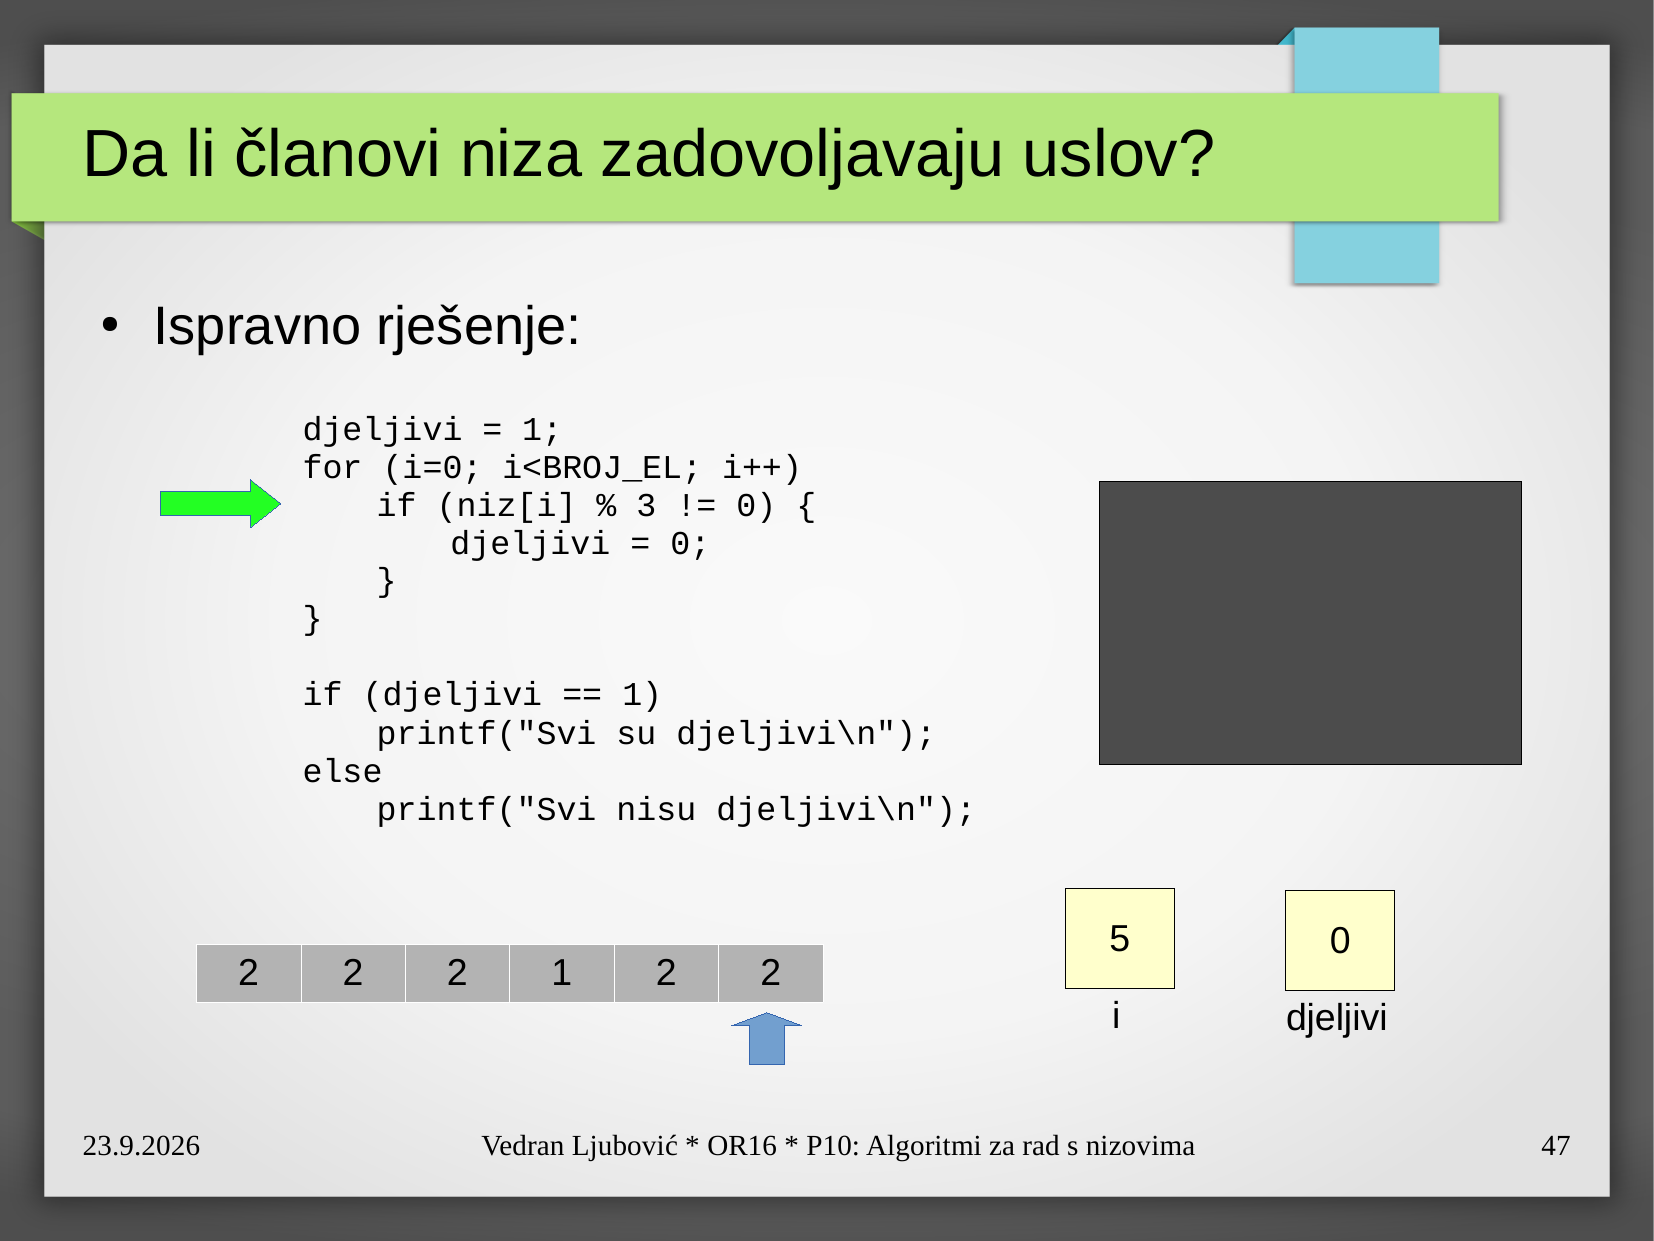

# Da li članovi niza zadovoljavaju uslov?
Ispravno rješenje:
	djeljivi = 1;
	for (i=0; i<BROJ_EL; i++)
		if (niz[i] % 3 != 0) {
			djeljivi = 0;
		}
	}
	if (djeljivi == 1)
		printf("Svi su djeljivi\n");
	else
		printf("Svi nisu djeljivi\n");
5
0
| 2 | 2 | 2 | 1 | 2 | 2 |
| --- | --- | --- | --- | --- | --- |
i
djeljivi
Vedran Ljubović * OR16 * P10: Algoritmi za rad s nizovima
47